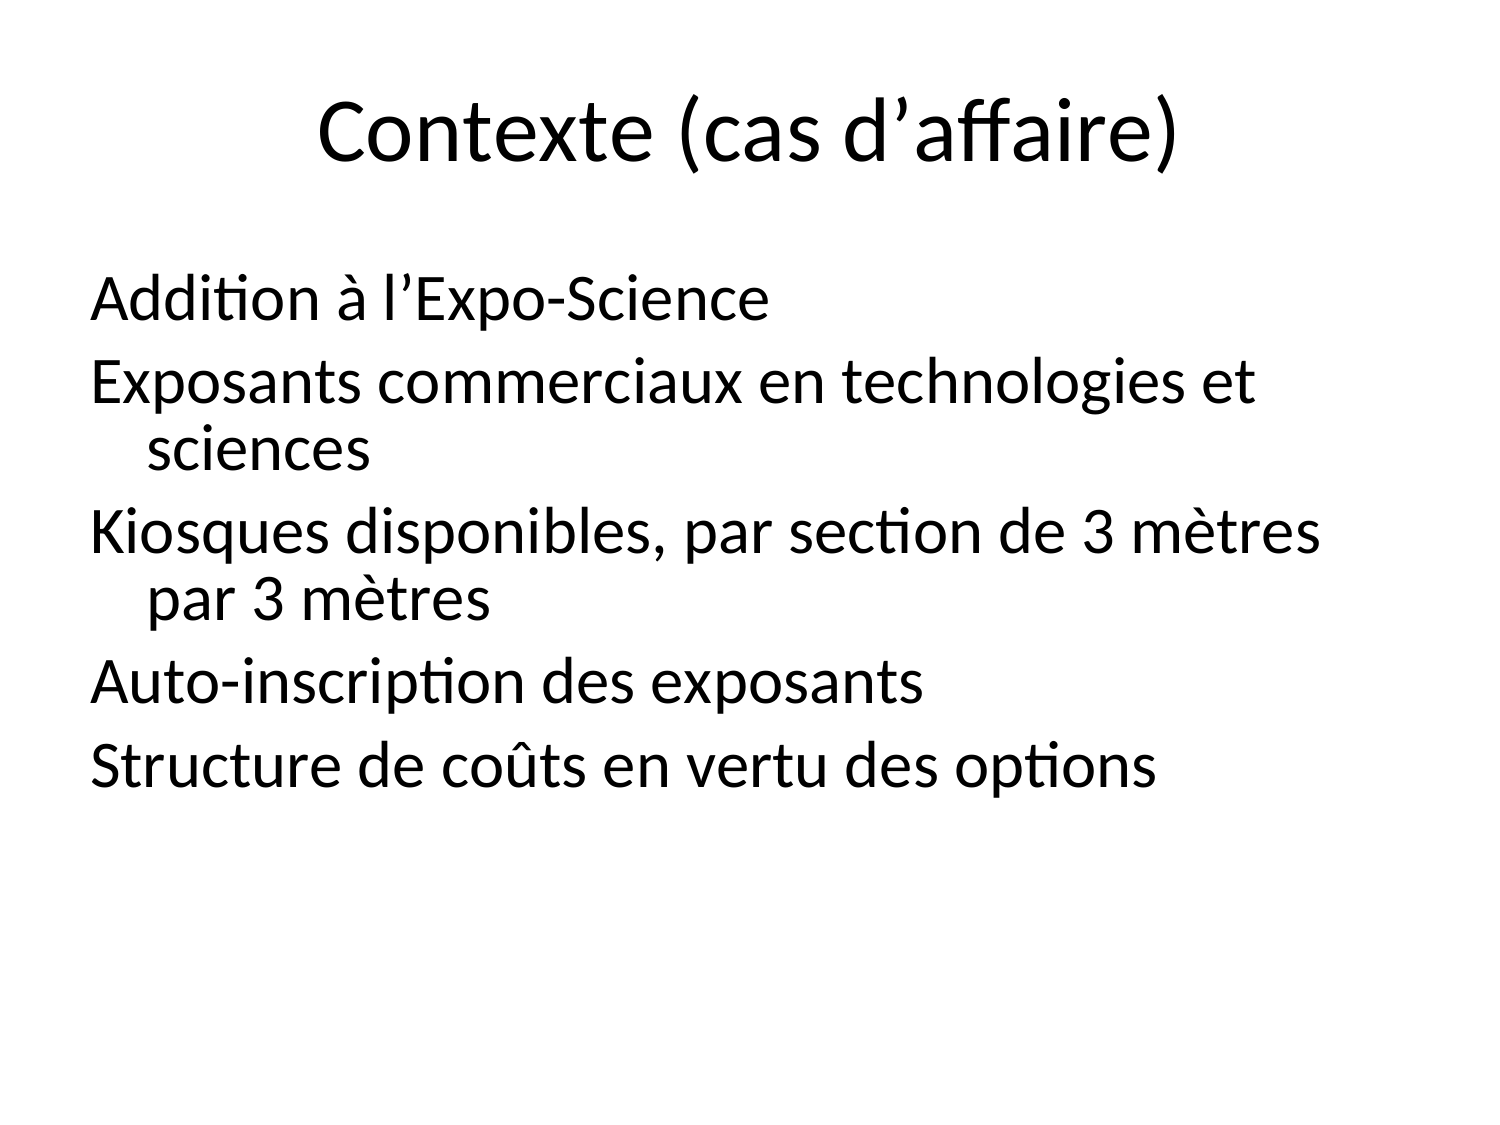

# Contexte (cas d’affaire)
Addition à l’Expo-Science
Exposants commerciaux en technologies et sciences
Kiosques disponibles, par section de 3 mètres par 3 mètres
Auto-inscription des exposants
Structure de coûts en vertu des options